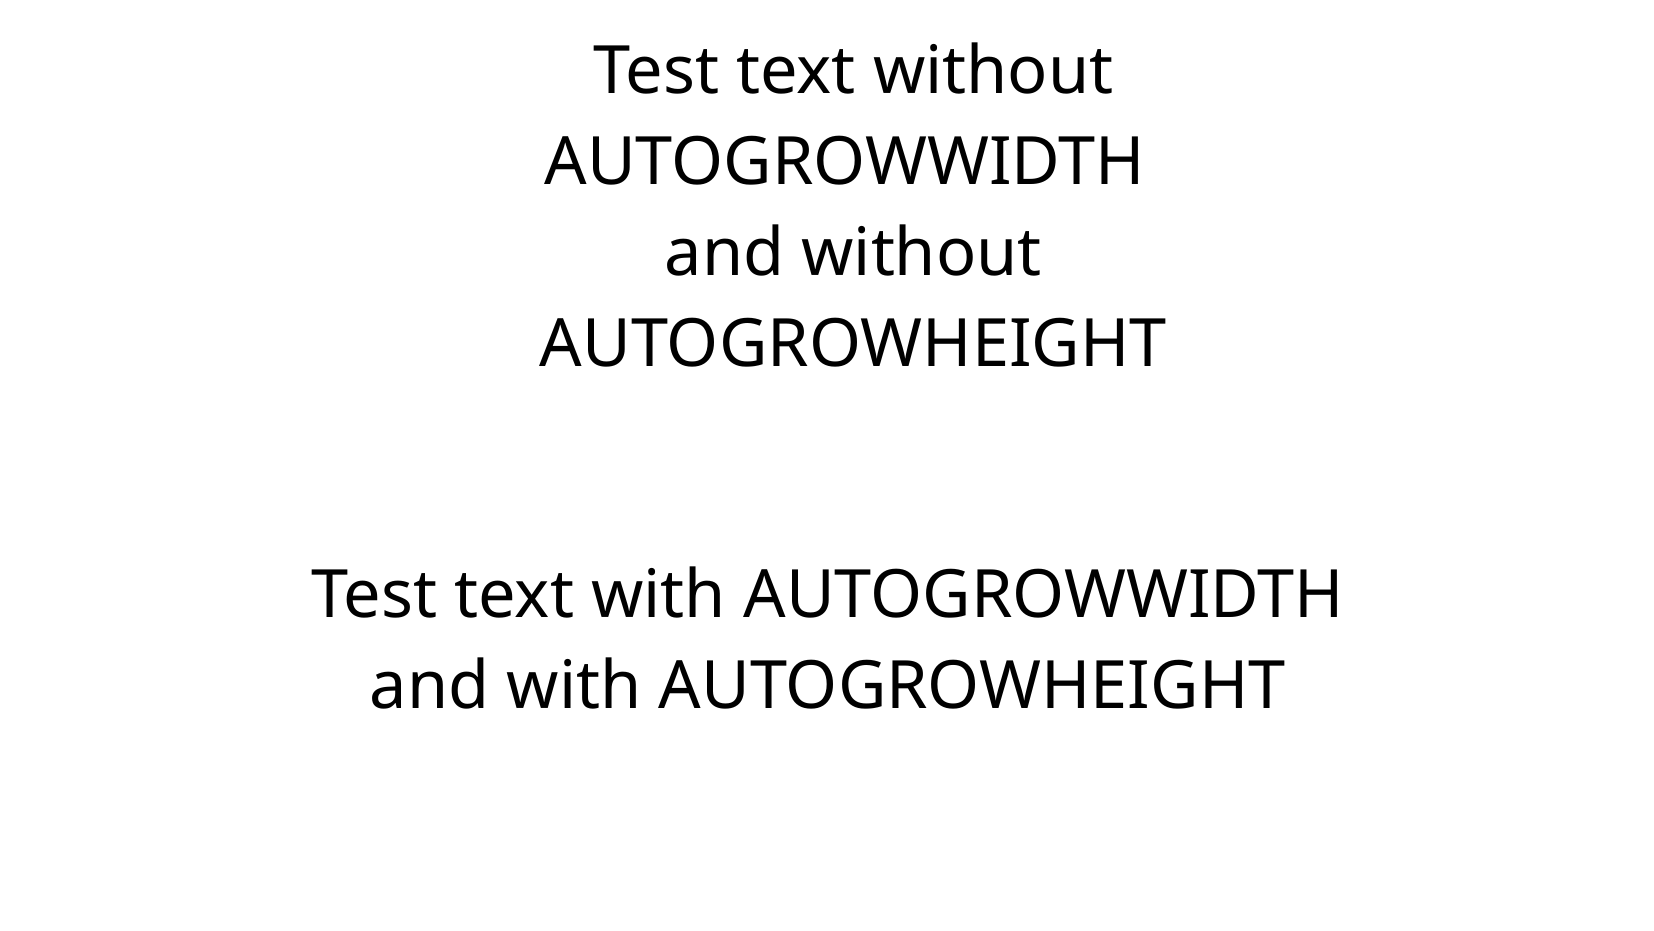

# Test text without AUTOGROWWIDTH and without AUTOGROWHEIGHT
Test text with AUTOGROWWIDTH
and with AUTOGROWHEIGHT